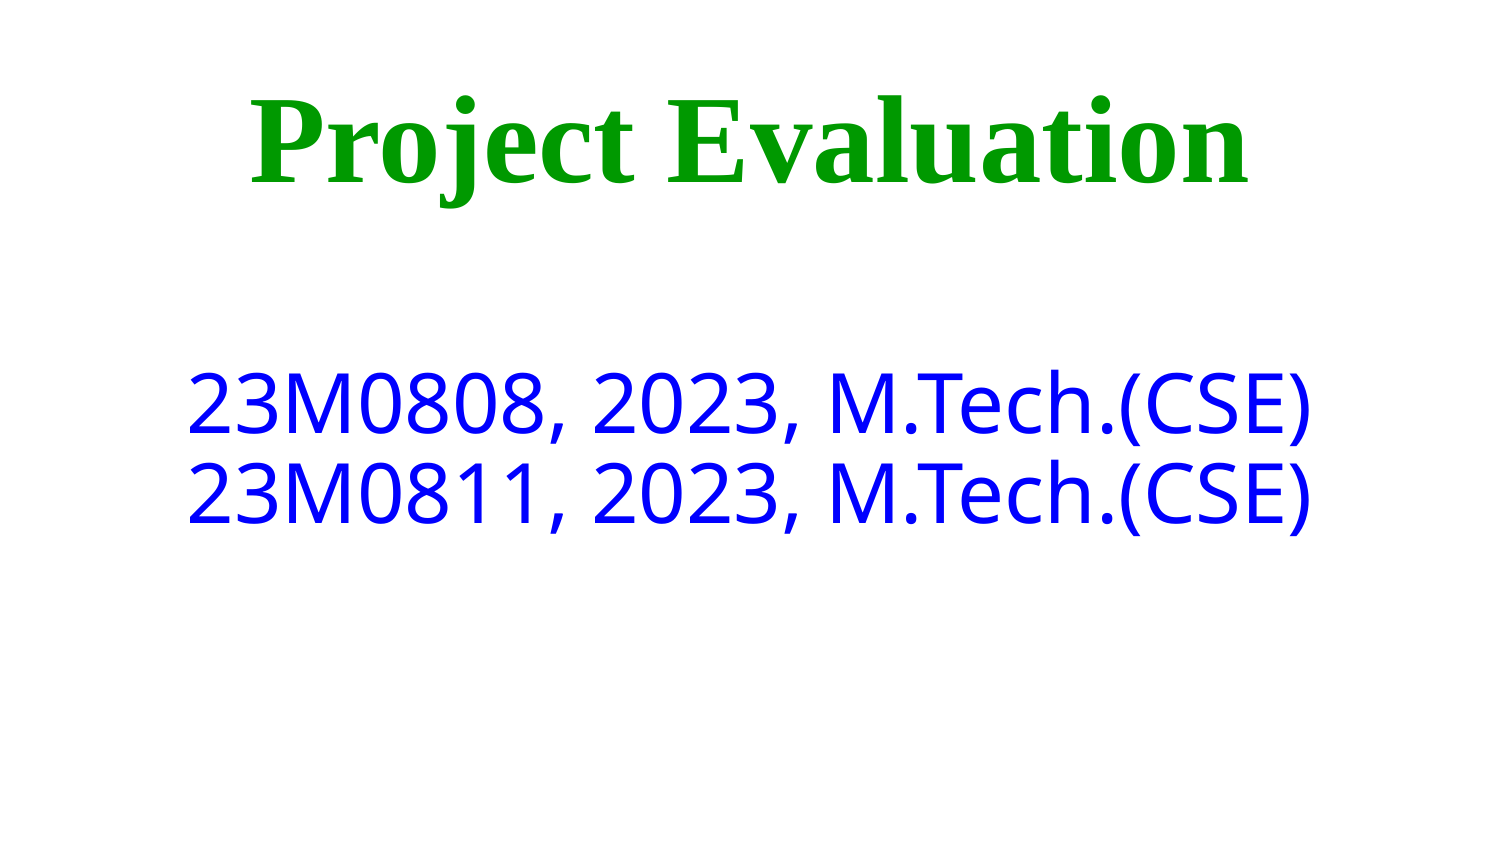

# Project Evaluation
23M0808, 2023, M.Tech.(CSE)
23M0811, 2023, M.Tech.(CSE)